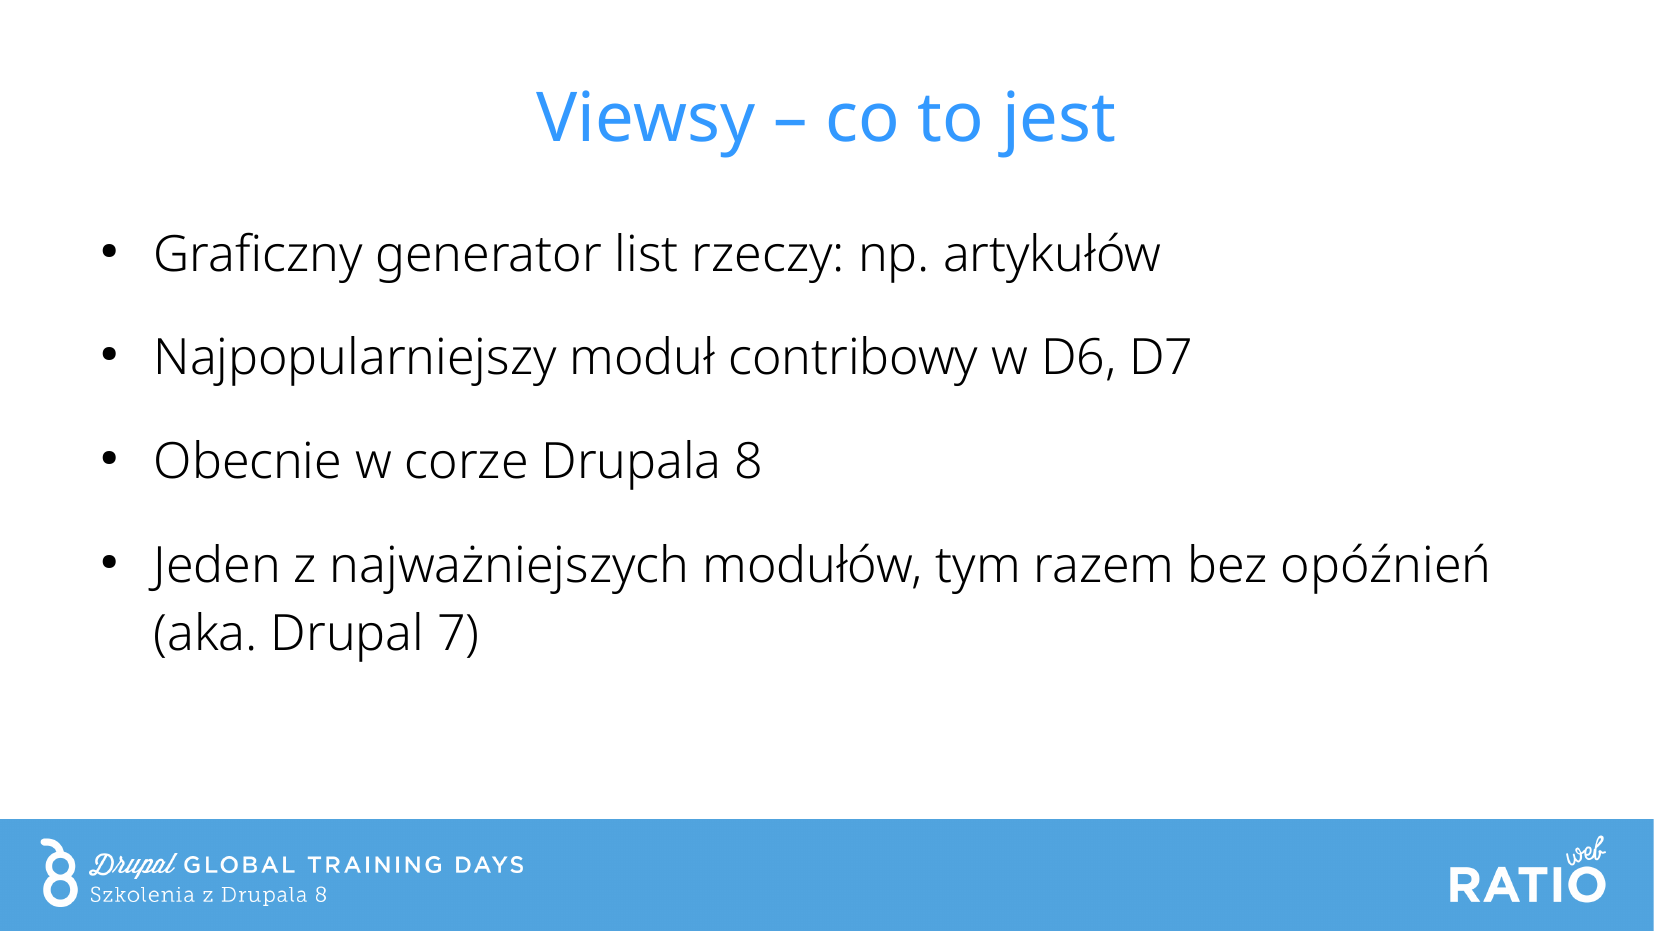

# Viewsy – co to jest
Graficzny generator list rzeczy: np. artykułów
Najpopularniejszy moduł contribowy w D6, D7
Obecnie w corze Drupala 8
Jeden z najważniejszych modułów, tym razem bez opóźnień (aka. Drupal 7)